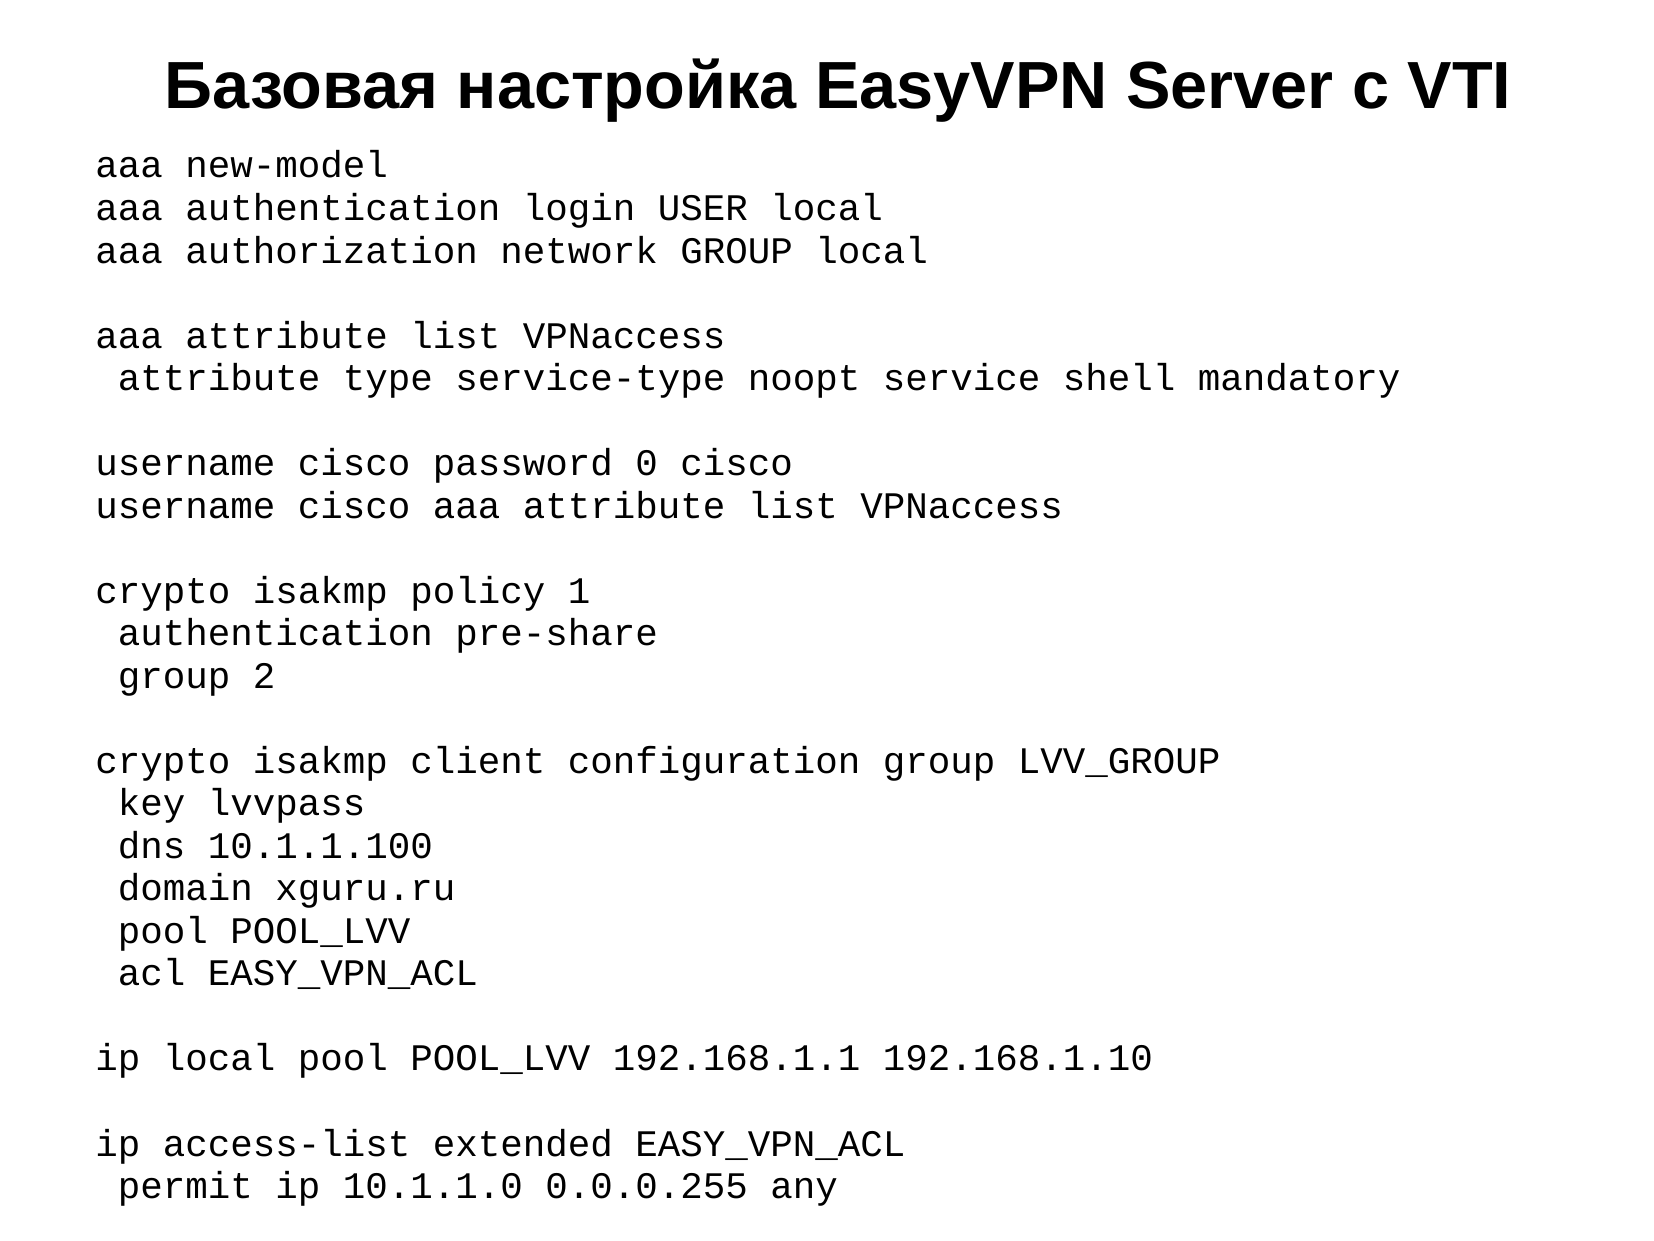

Базовая настройка EasyVPN Server с VTI
# aaa new-model
aaa authentication login USER local
aaa authorization network GROUP local
aaa attribute list VPNaccess
 attribute type service-type noopt service shell mandatory
username cisco password 0 cisco
username cisco aaa attribute list VPNaccess
crypto isakmp policy 1
 authentication pre-share
 group 2
crypto isakmp client configuration group LVV_GROUP
 key lvvpass
 dns 10.1.1.100
 domain xguru.ru
 pool POOL_LVV
 acl EASY_VPN_ACL
ip local pool POOL_LVV 192.168.1.1 192.168.1.10
ip access-list extended EASY_VPN_ACL
 permit ip 10.1.1.0 0.0.0.255 any